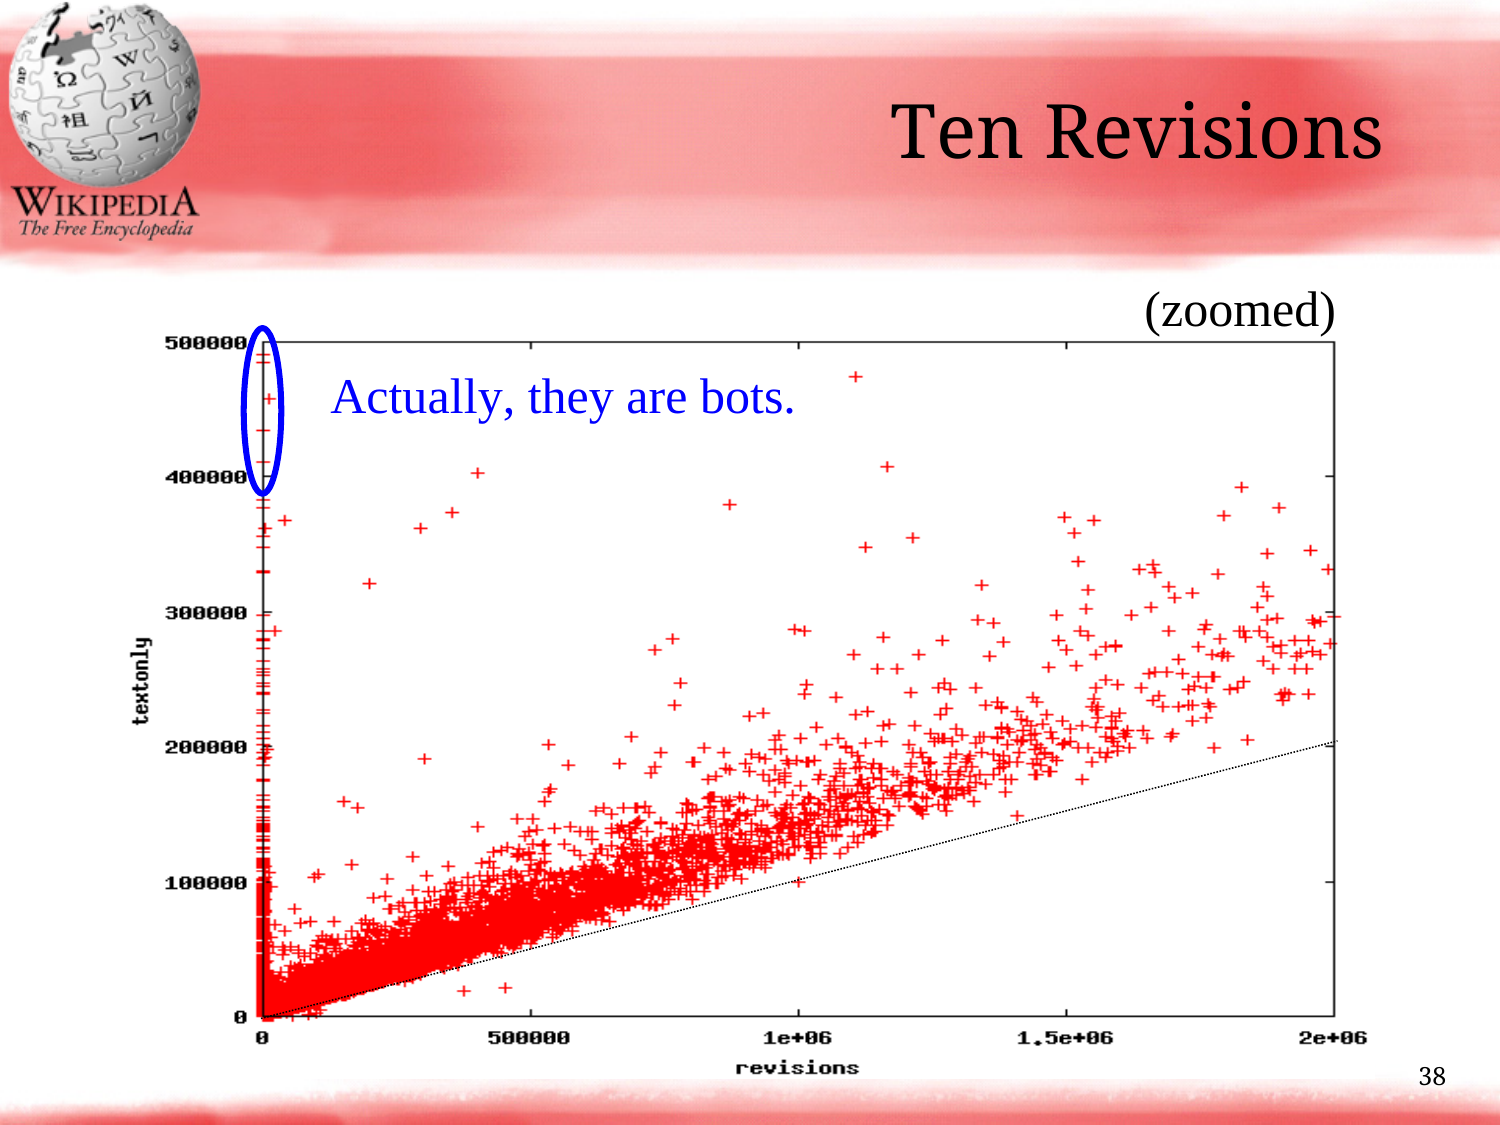

# Ten Revisions
(zoomed)‏
Actually, they are bots.
38